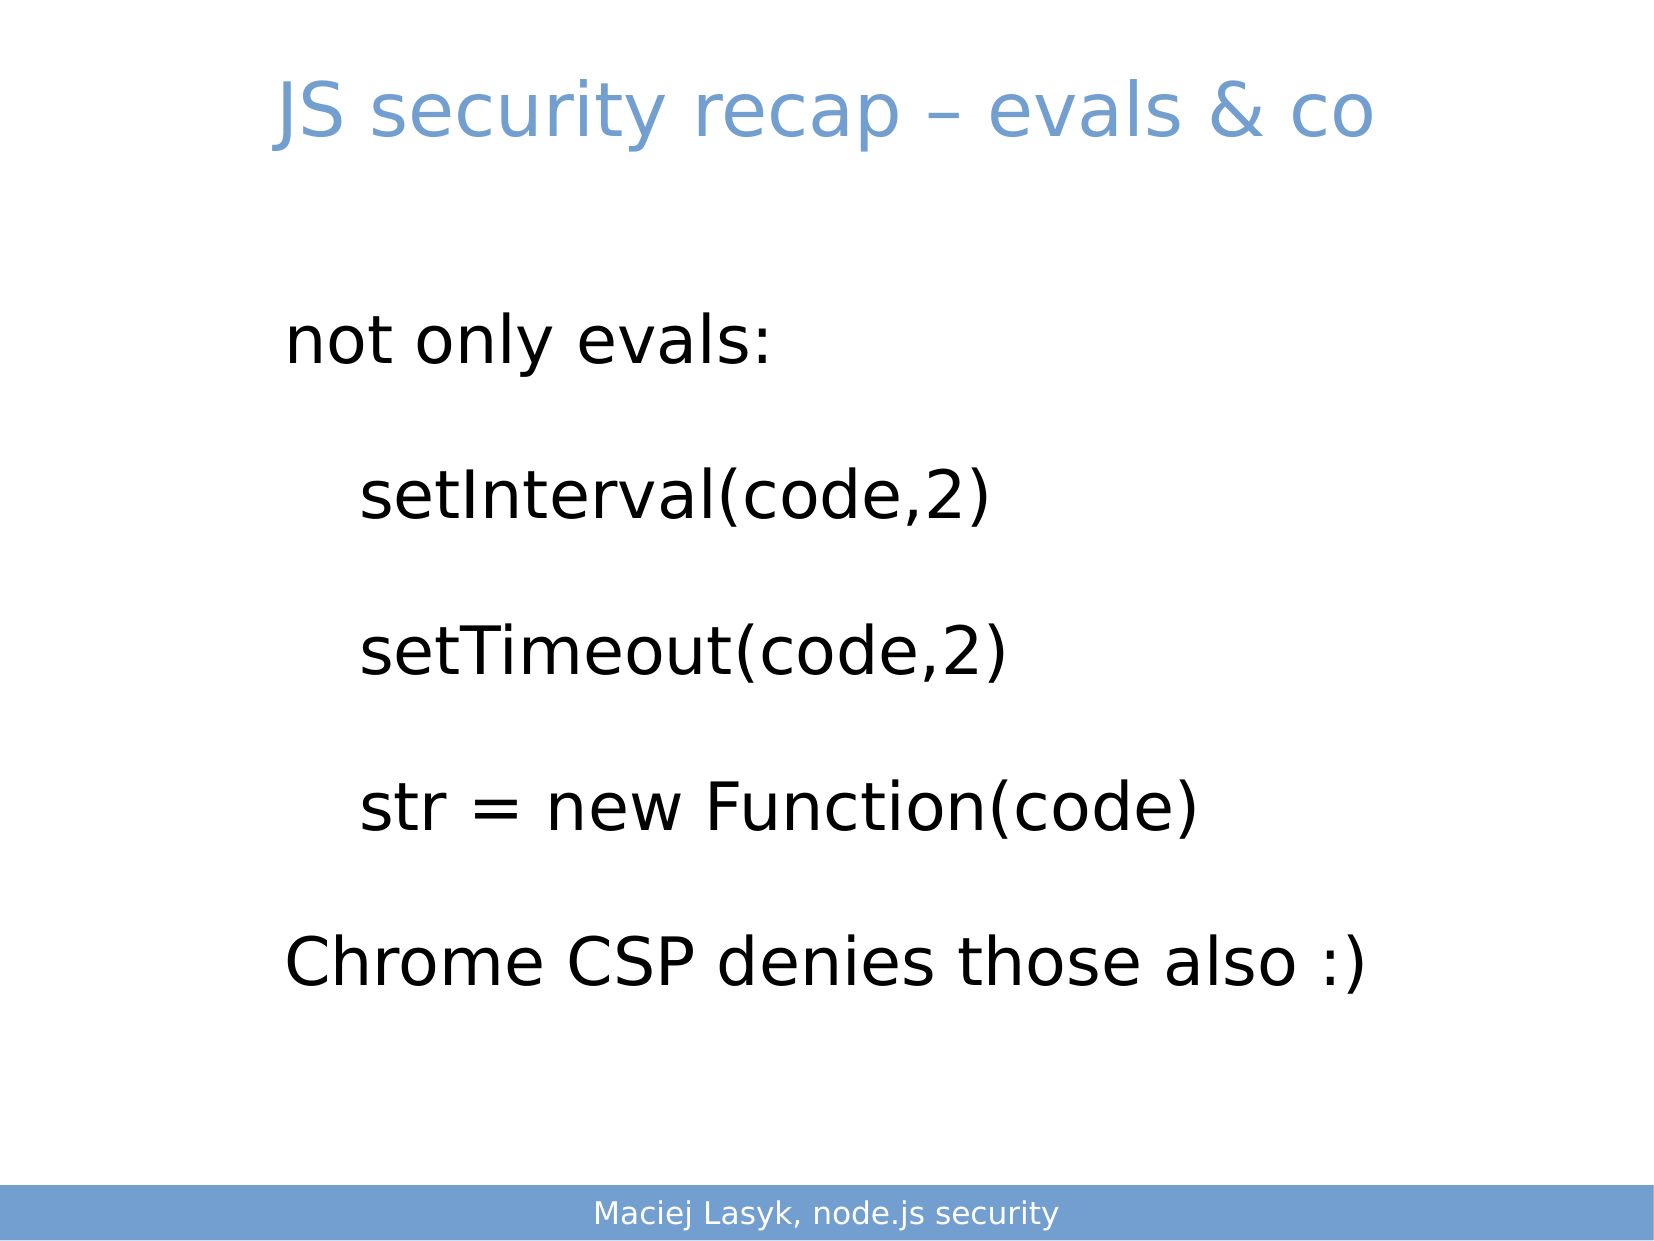

JS security recap – evals & co
not only evals:
	setInterval(code,2)
	setTimeout(code,2)
	str = new Function(code)
Chrome CSP denies those also :)
 3/25
 1/25
Maciej Lasyk, Ganglia & Nagios
Maciej Lasyk, node.js security
Maciej Lasyk, node.js security